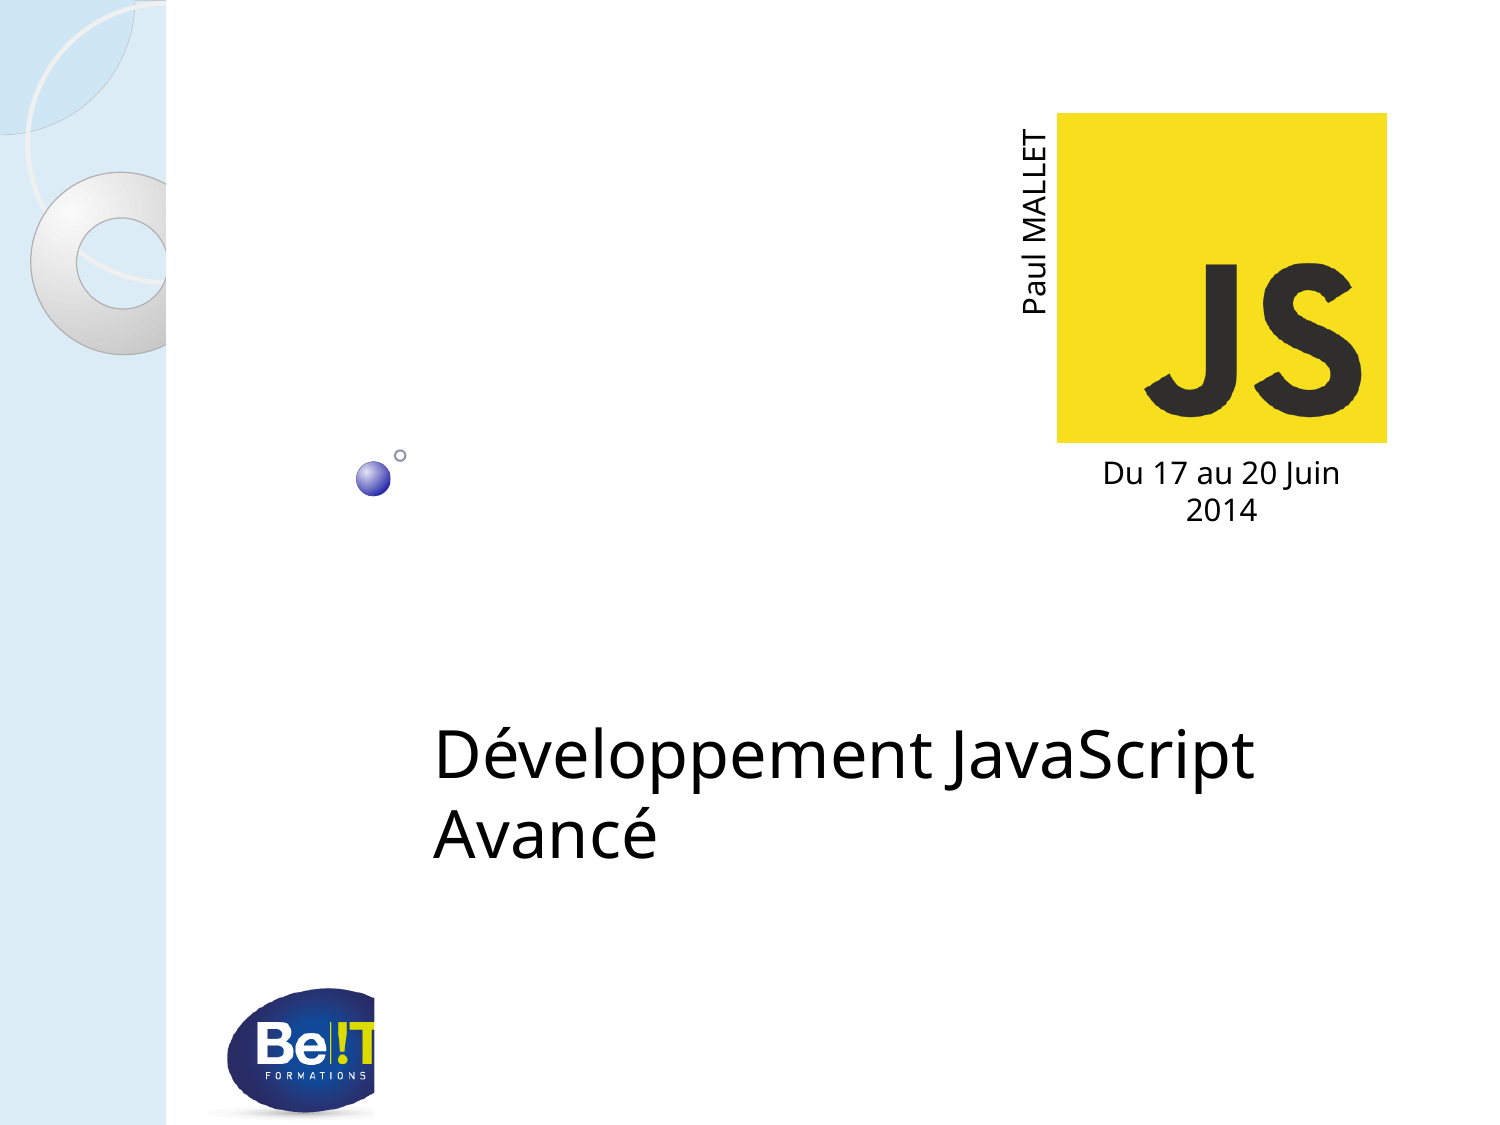

Paul MALLET
Du 17 au 20 Juin 2014
# Développement JavaScript Avancé